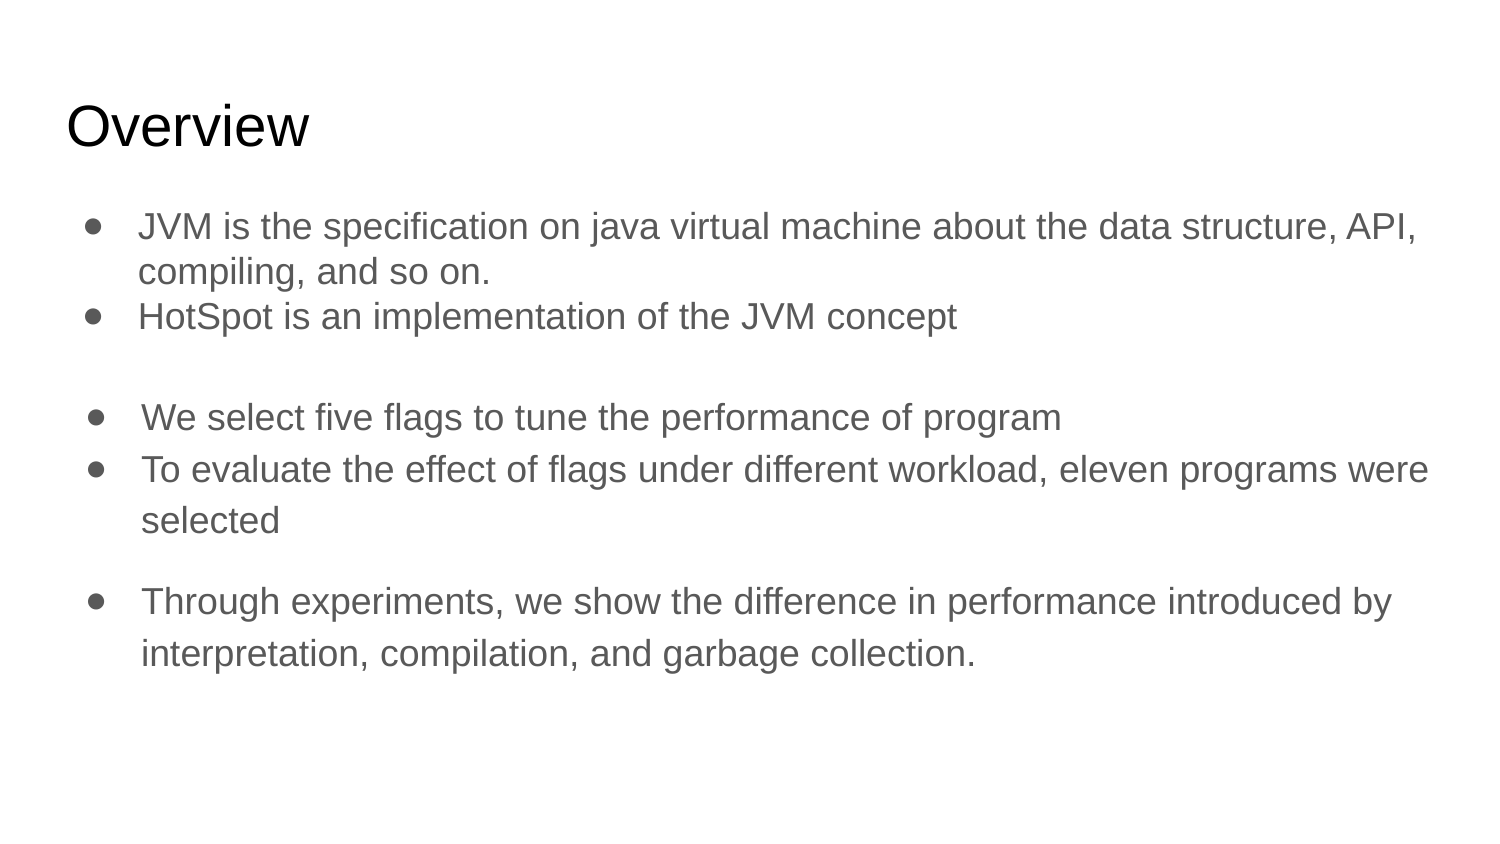

# Overview
JVM is the specification on java virtual machine about the data structure, API, compiling, and so on.
HotSpot is an implementation of the JVM concept
We select five flags to tune the performance of program
To evaluate the effect of flags under different workload, eleven programs were selected
Through experiments, we show the difference in performance introduced by interpretation, compilation, and garbage collection.